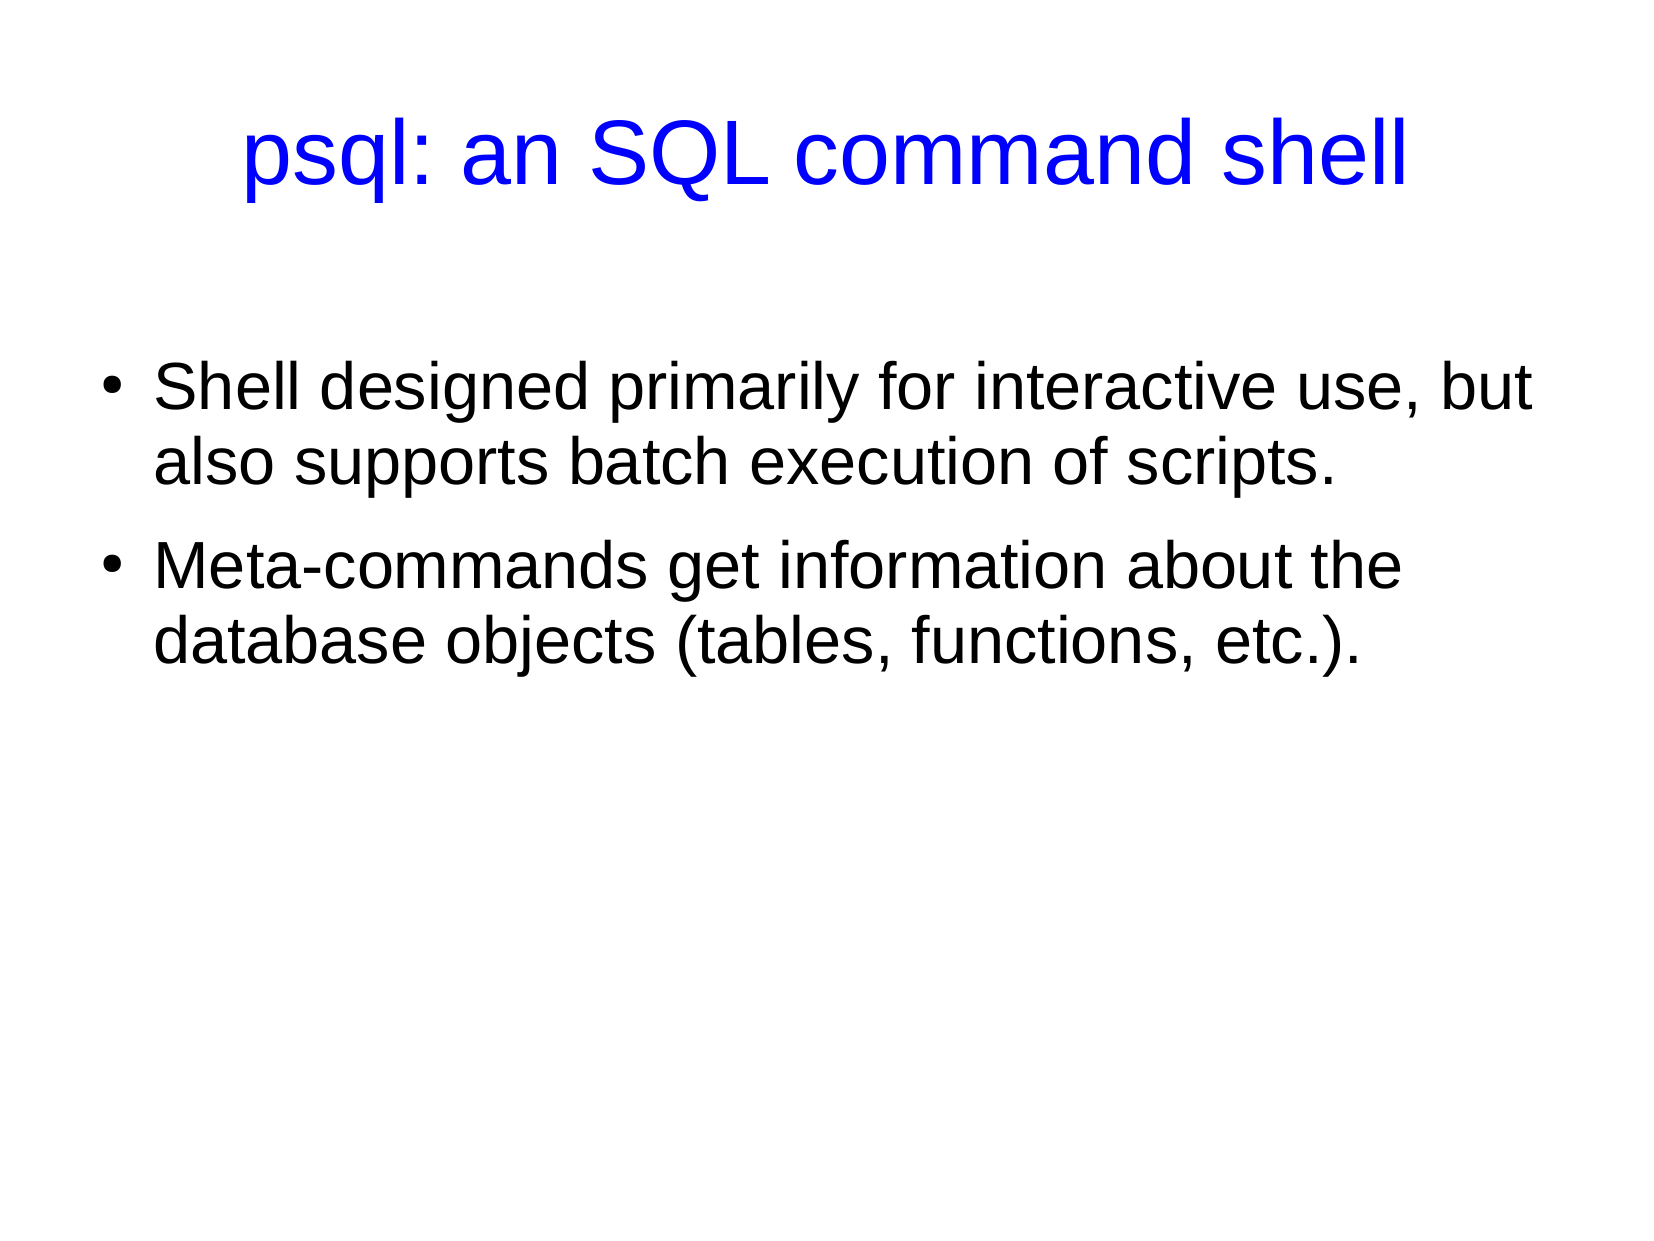

# psql: an SQL command shell
Shell designed primarily for interactive use, but also supports batch execution of scripts.
Meta-commands get information about the database objects (tables, functions, etc.).